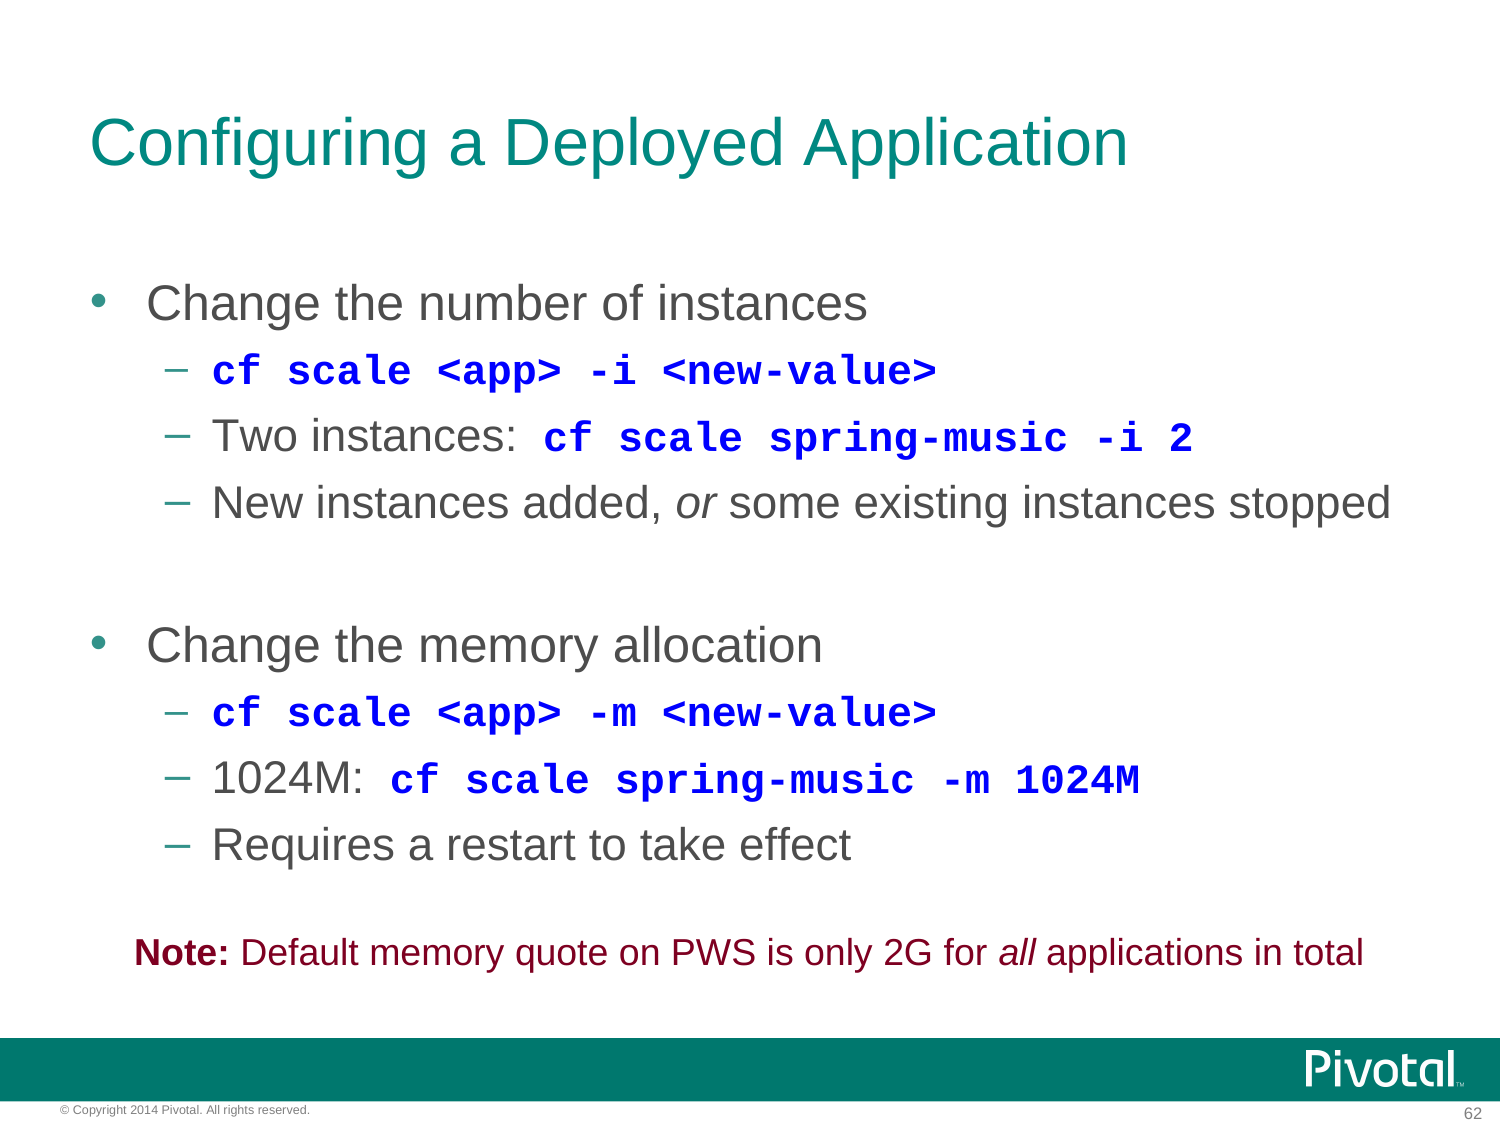

# Configuring a Deployed Application
Change the number of instances
cf scale <app> -i <new-value>
Two instances: cf scale spring-music -i 2
New instances added, or some existing instances stopped
Change the memory allocation
cf scale <app> -m <new-value>
1024M: cf scale spring-music -m 1024M
Requires a restart to take effect
Note: Default memory quote on PWS is only 2G for all applications in total